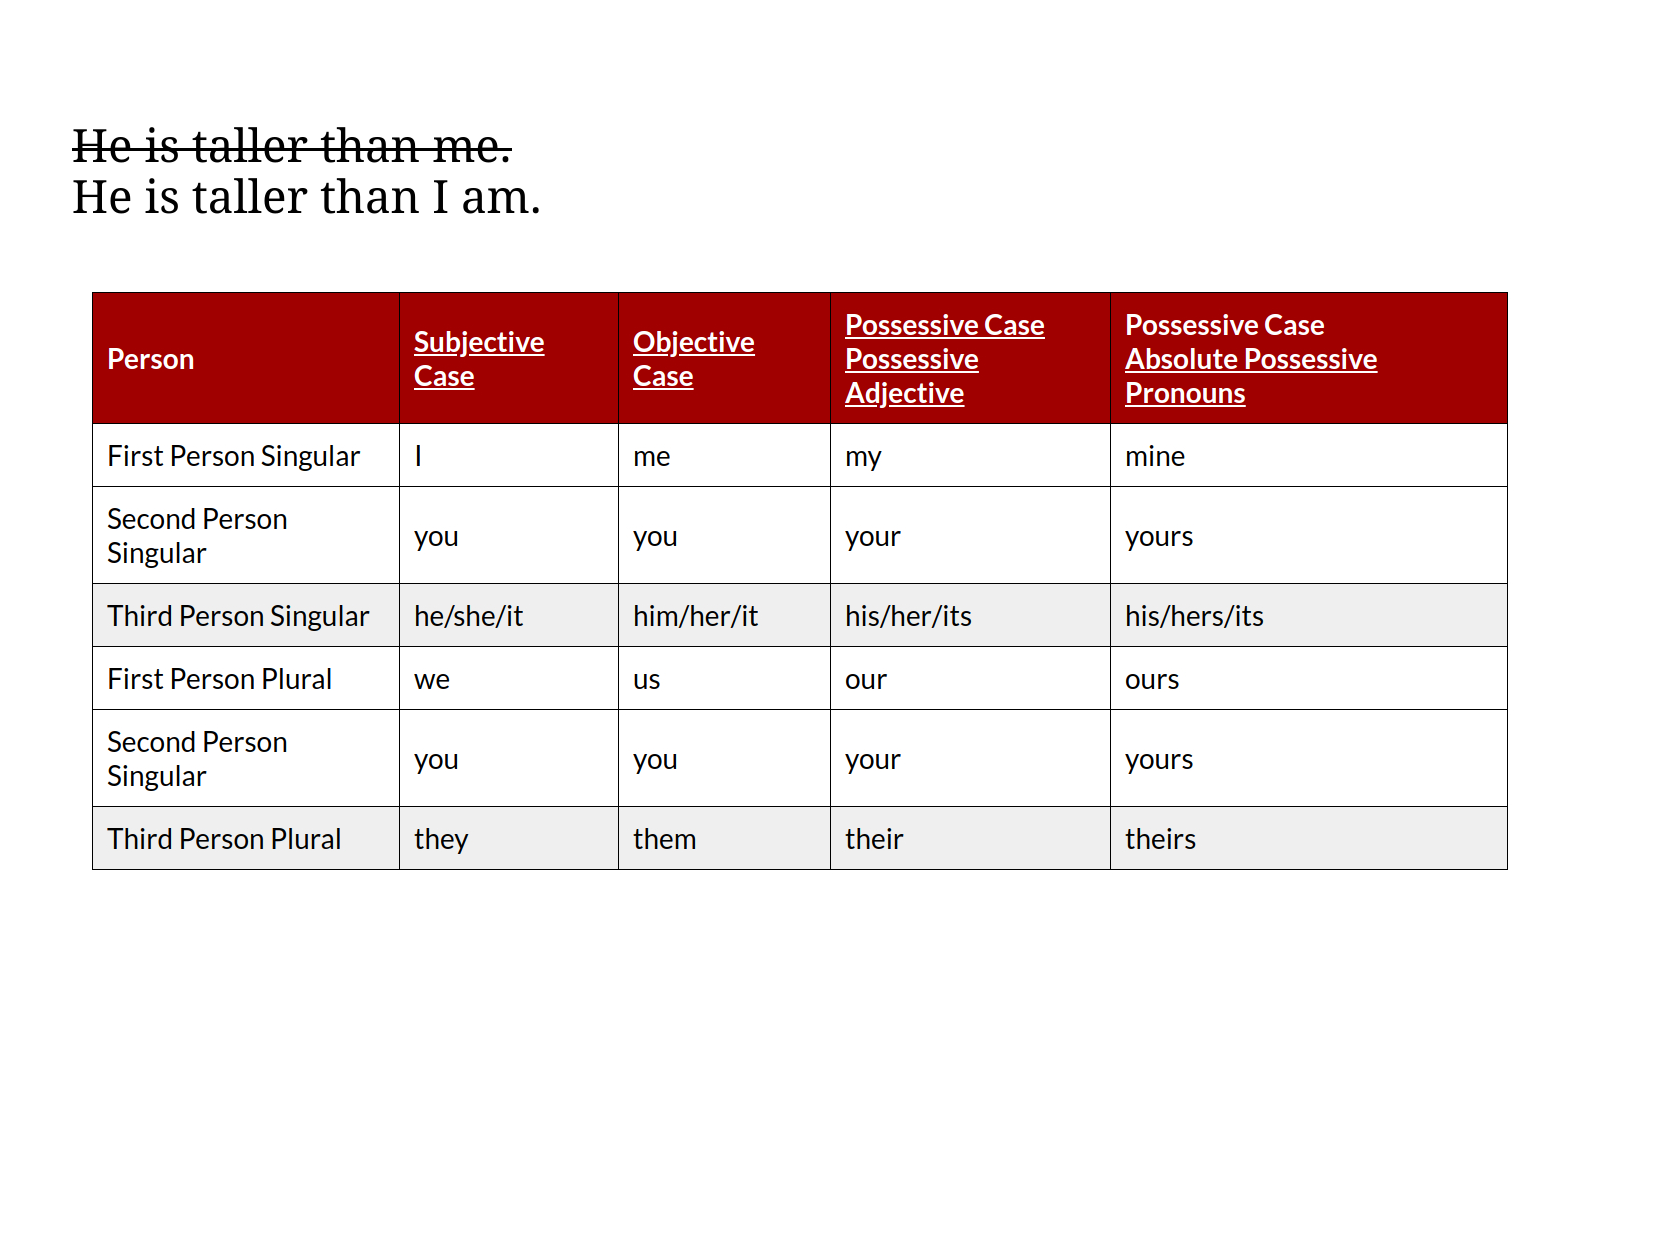

He is taller than me.
He is taller than I am.